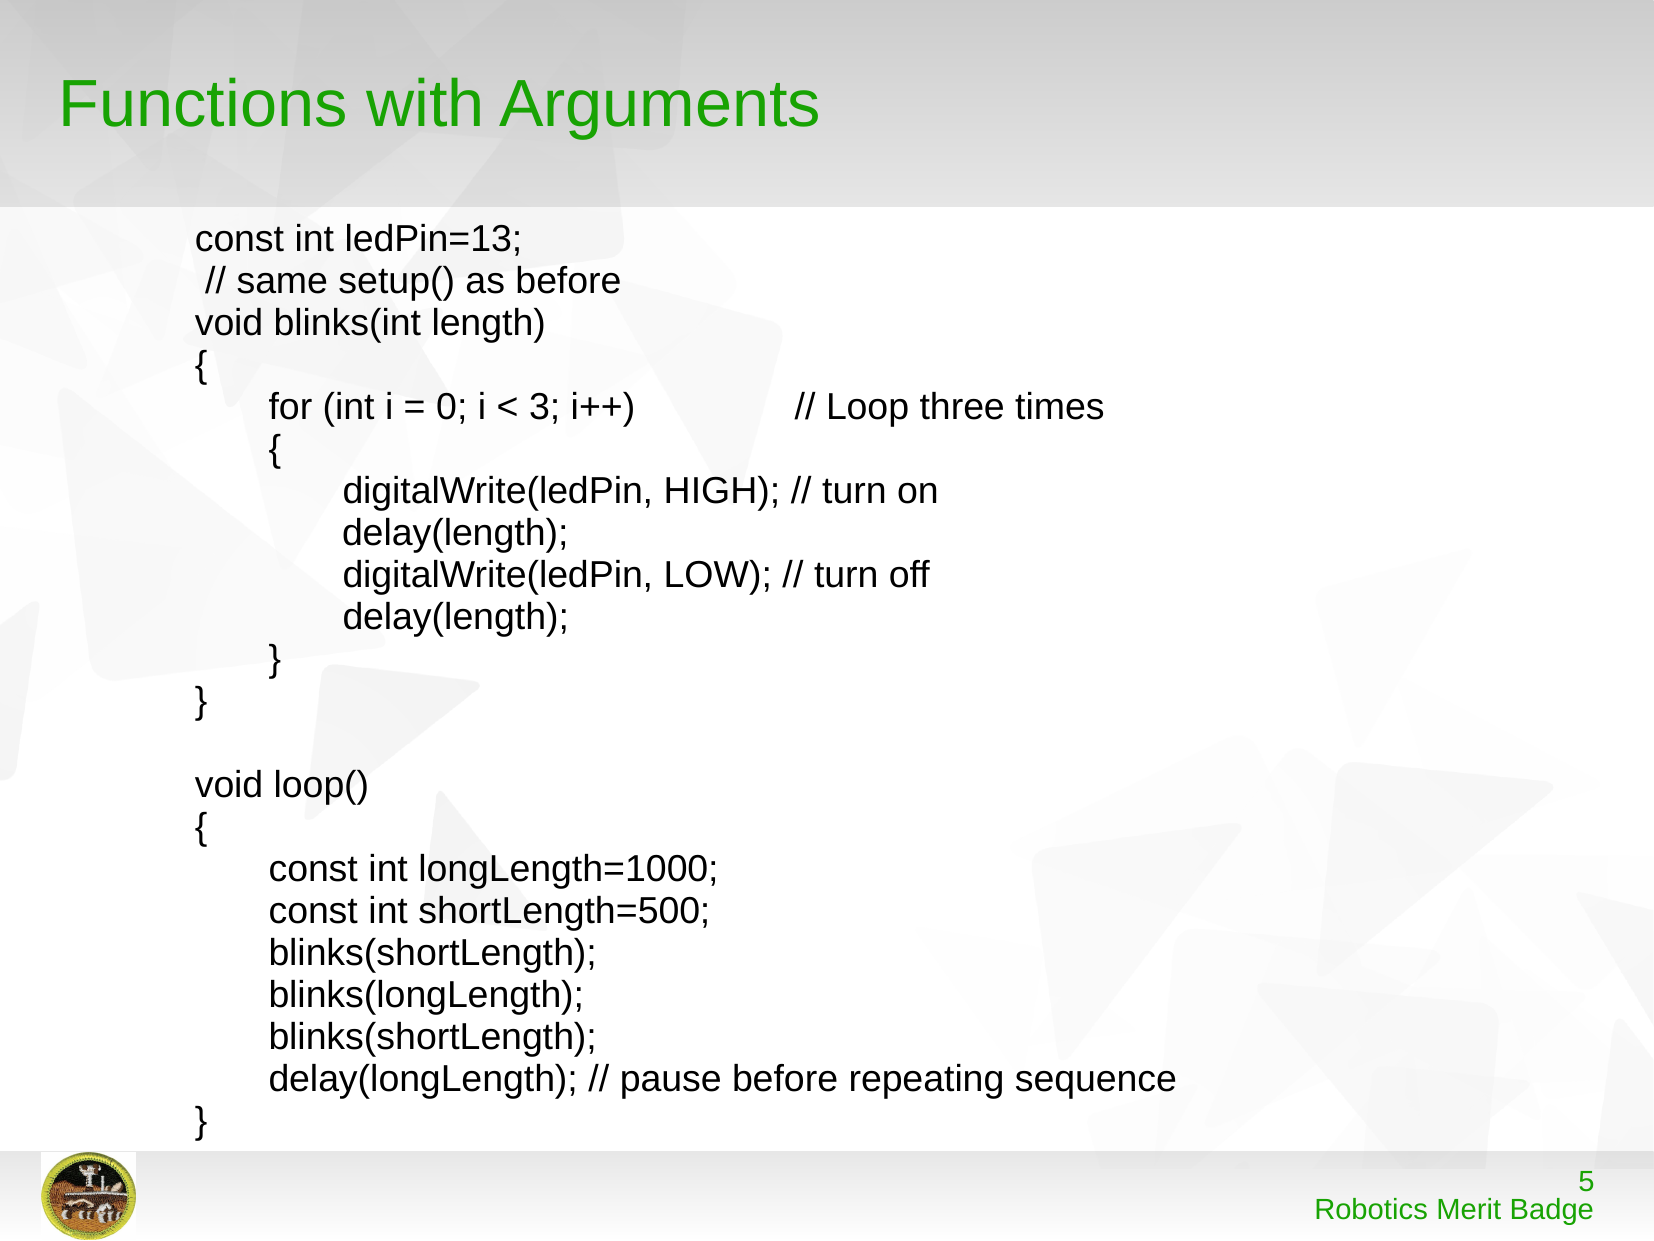

# Functions with Arguments
const int ledPin=13;
 // same setup() as before
void blinks(int length)
{
	for (int i = 0; i < 3; i++)	 // Loop three times
 	{
		digitalWrite(ledPin, HIGH); // turn on
	 delay(length);
		digitalWrite(ledPin, LOW); // turn off
		delay(length);
 	}
}
void loop()
{
	const int longLength=1000;
	const int shortLength=500;
	blinks(shortLength);
	blinks(longLength);
	blinks(shortLength);
	delay(longLength); // pause before repeating sequence
}
5
Robotics Merit Badge